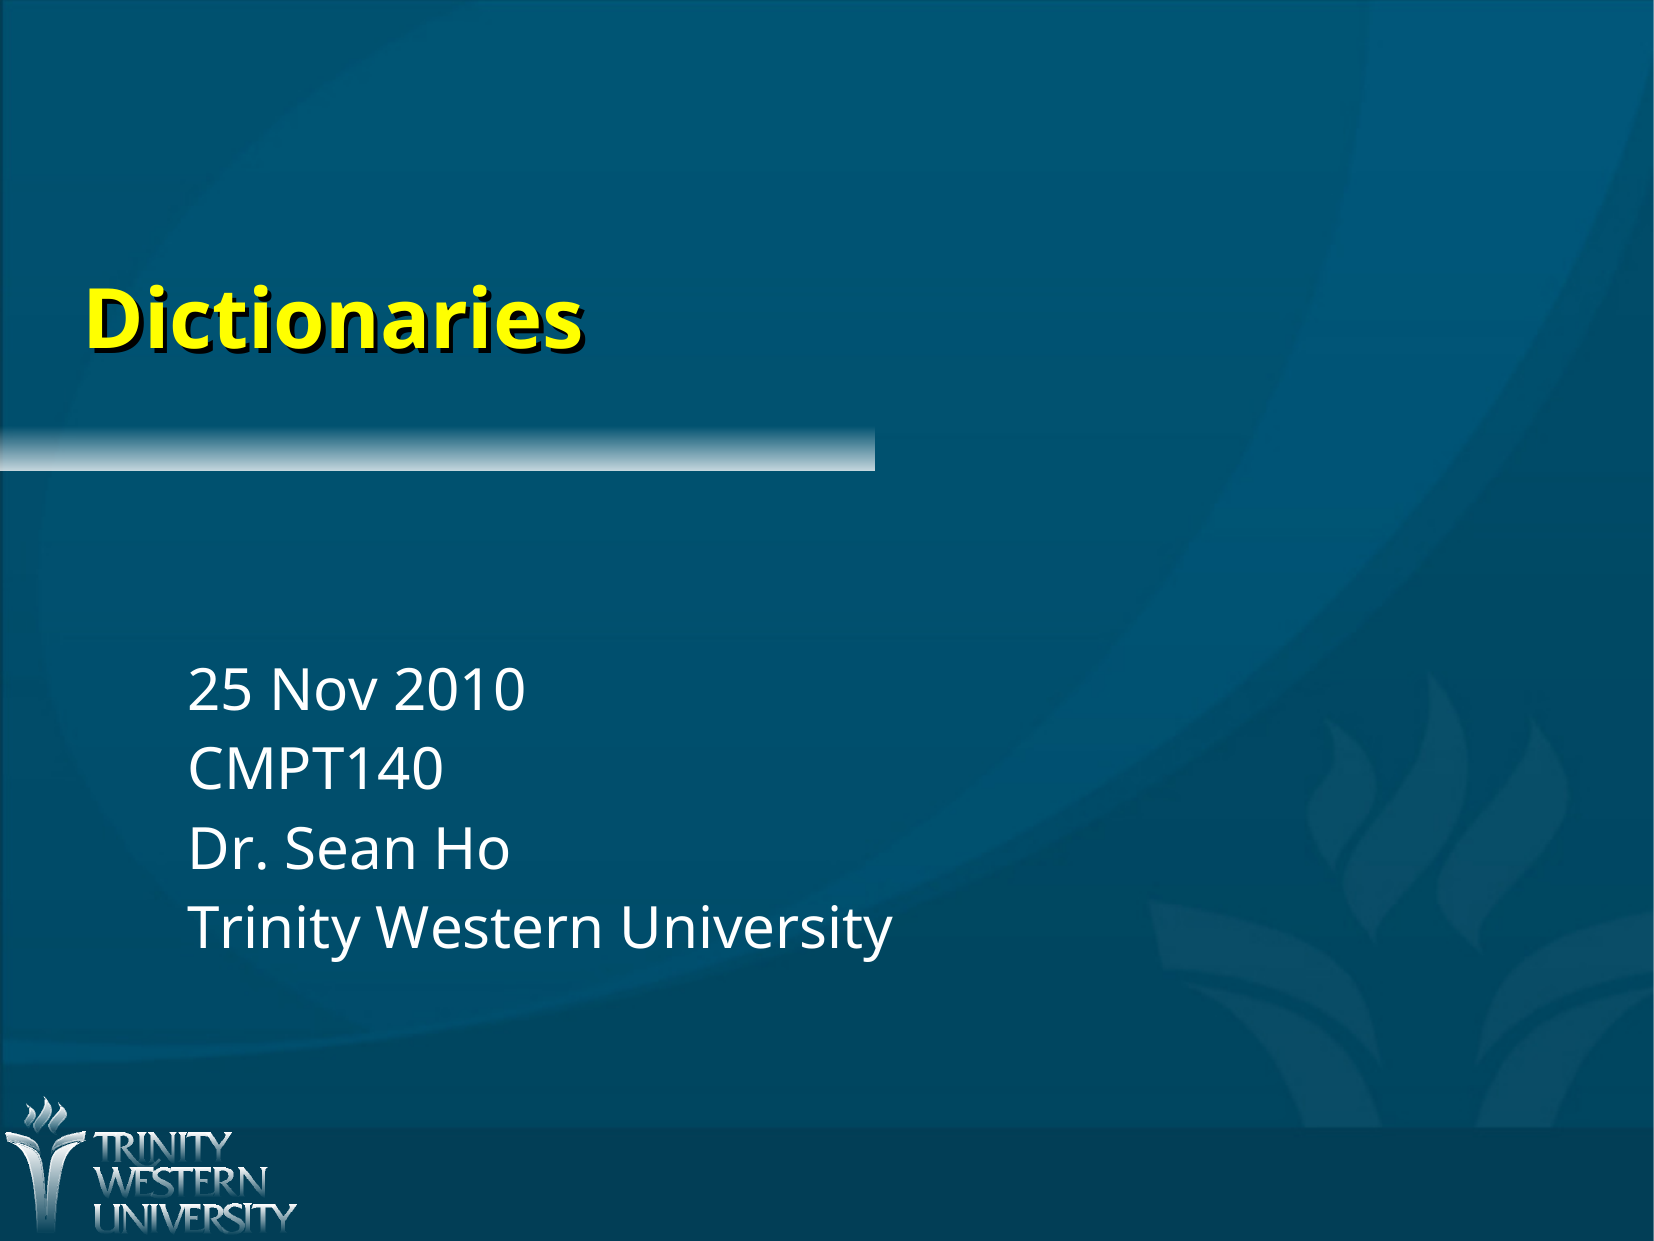

# Dictionaries
25 Nov 2010
CMPT140
Dr. Sean Ho
Trinity Western University